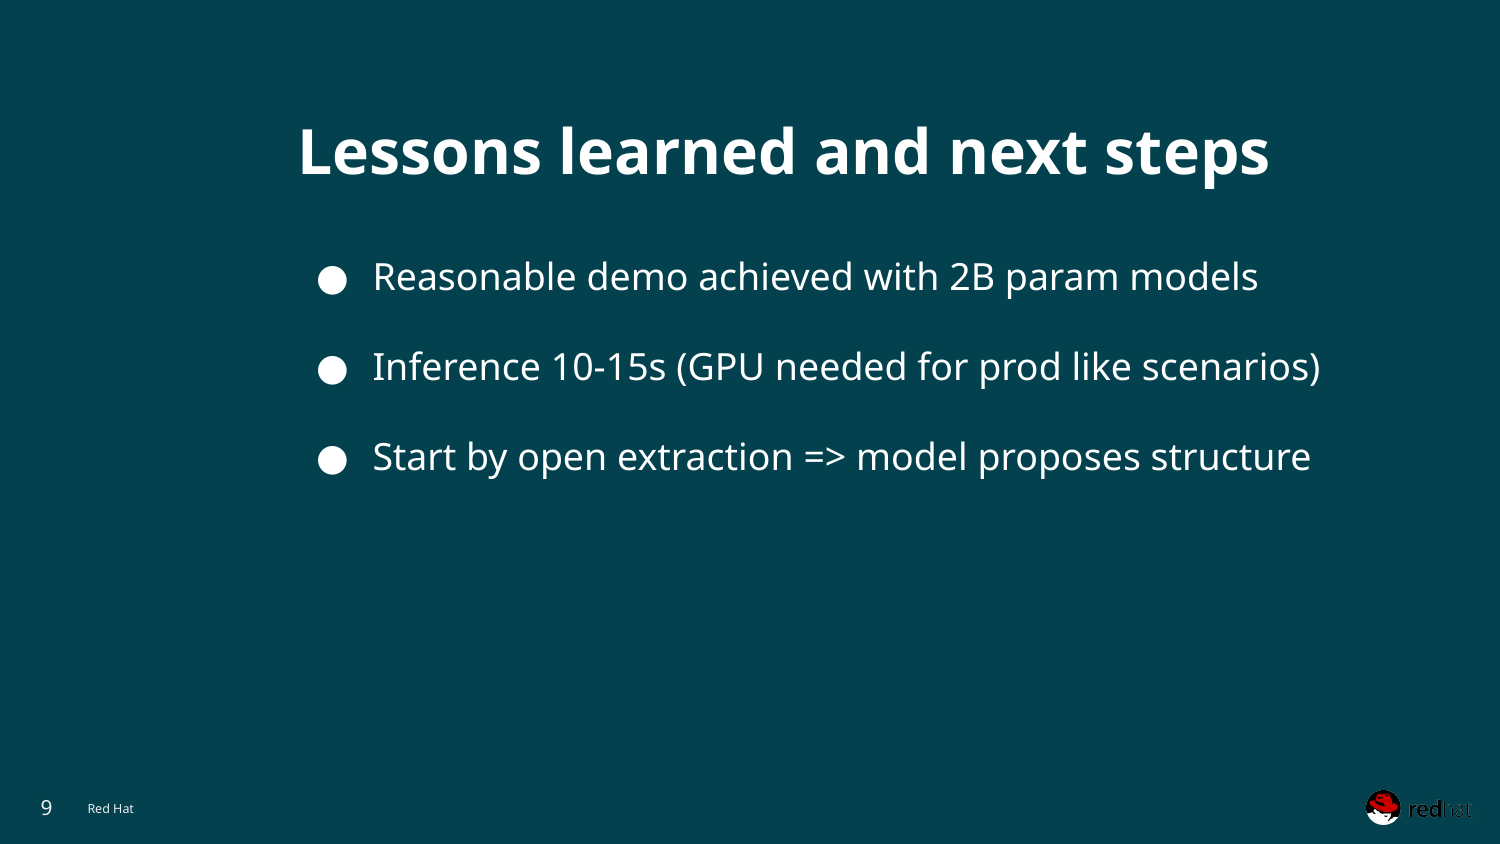

Lessons learned and next steps
Reasonable demo achieved with 2B param models
Inference 10-15s (GPU needed for prod like scenarios)
Start by open extraction => model proposes structure